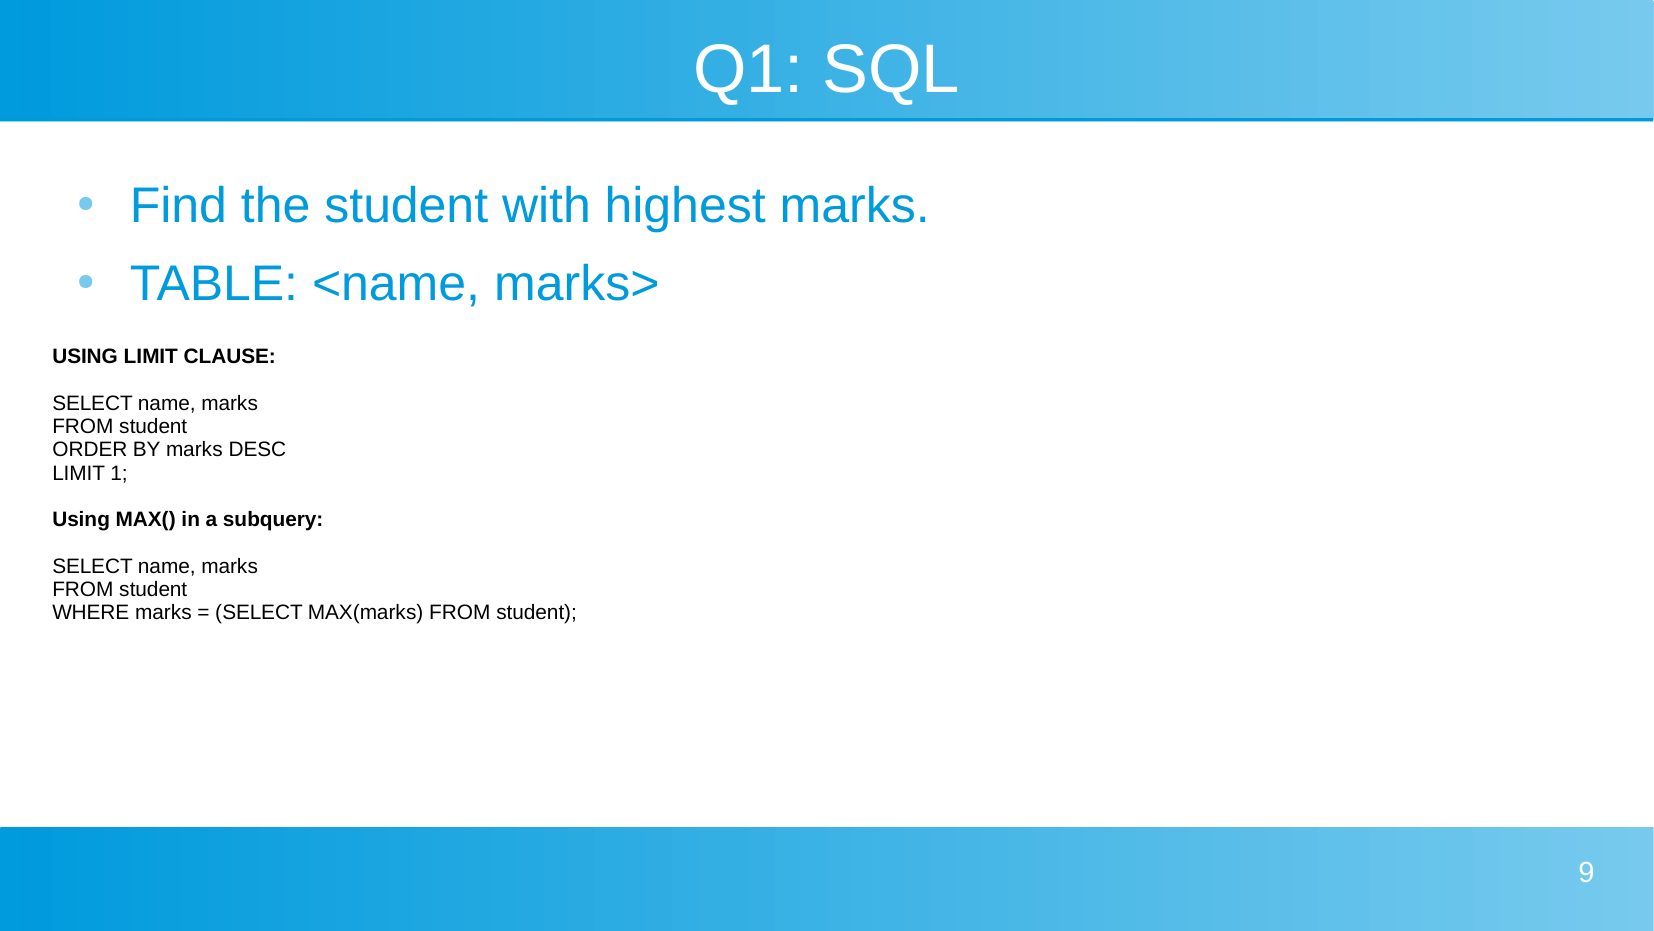

# Q1: SQL
Find the student with highest marks.
TABLE: <name, marks>
USING LIMIT CLAUSE:
SELECT name, marks
FROM student
ORDER BY marks DESC
LIMIT 1;
Using MAX() in a subquery:
SELECT name, marks
FROM student
WHERE marks = (SELECT MAX(marks) FROM student);
9